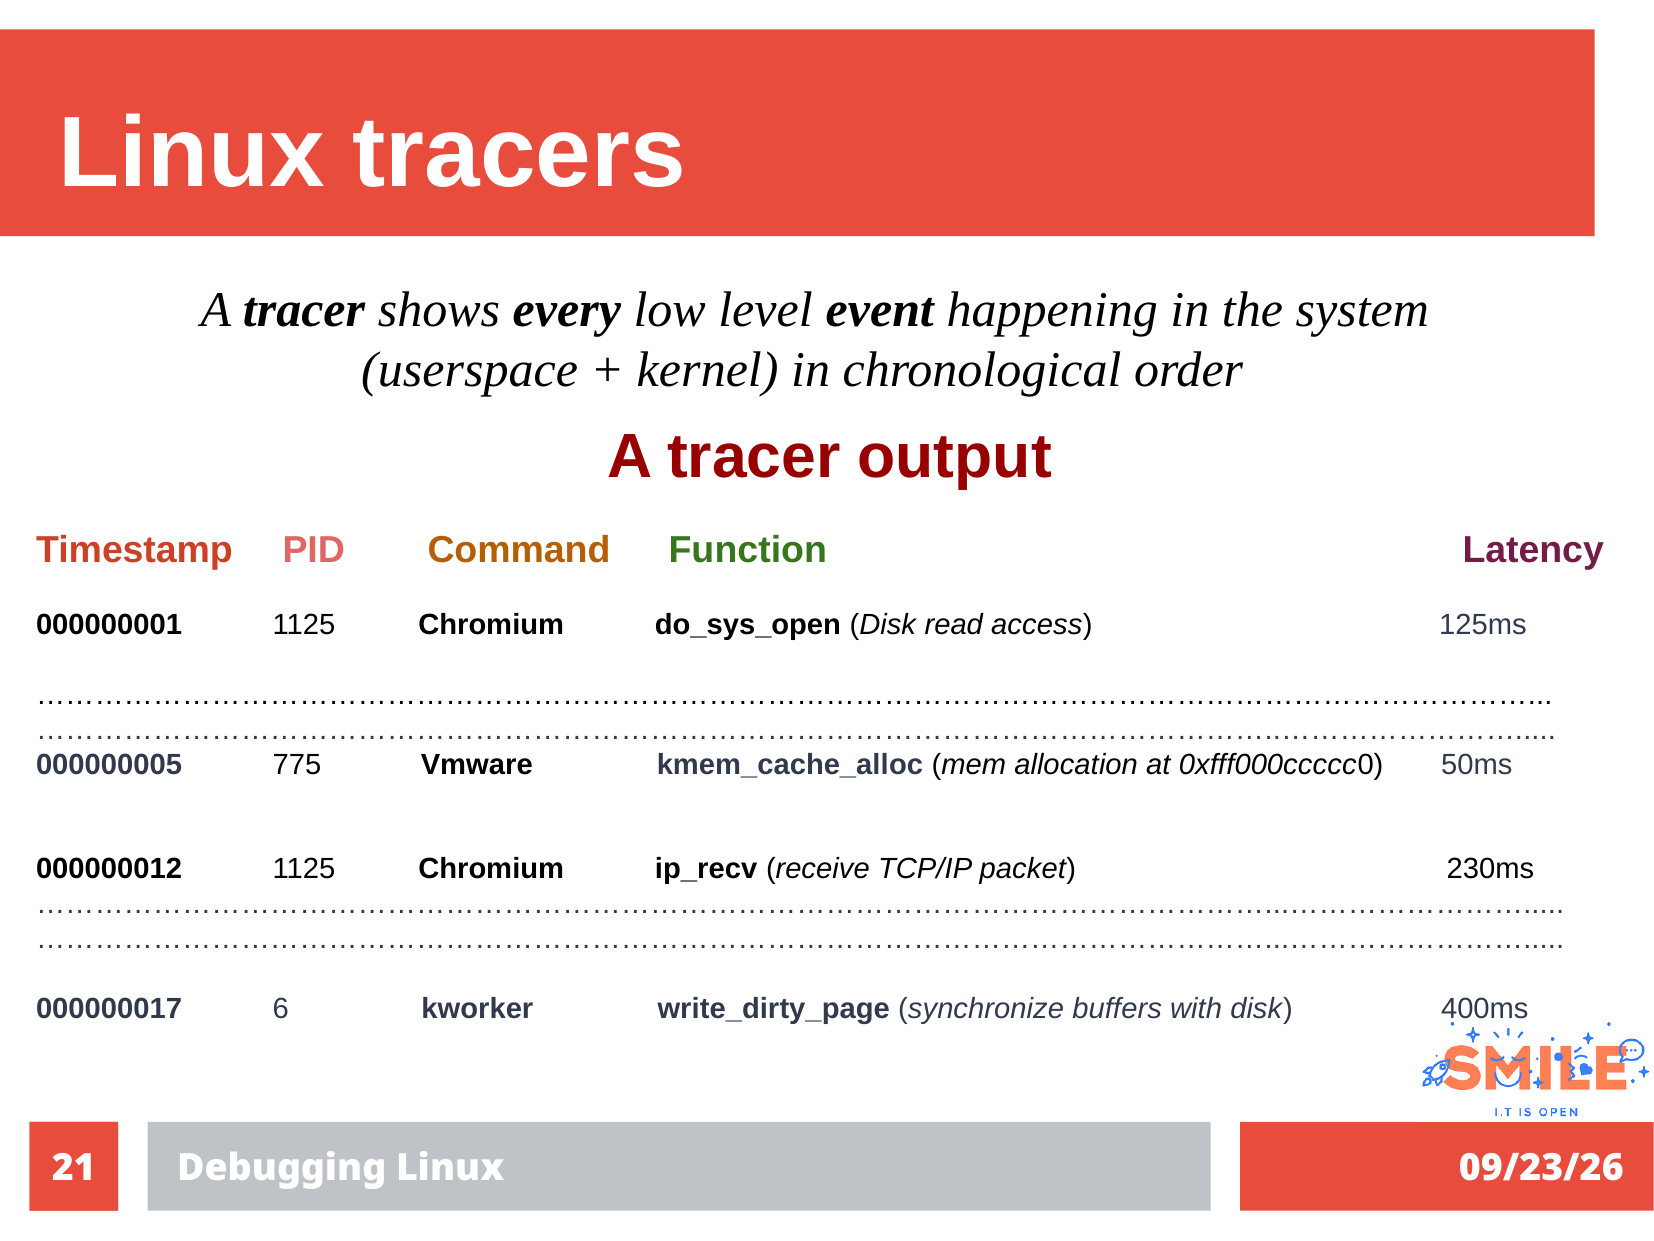

Linux tracers
A tracer shows every low level event happening in the system (userspace + kernel) in chronological order
A tracer output
Timestamp PID Command Function Latency
000000001 1125 Chromium do_sys_open (Disk read access) 125ms
………………………………………………………………………………………………………………………………………...
………………………………………………………………………………………………………………..…………………….....
000000005 775 Vmware kmem_cache_alloc (mem allocation at 0xfff000ccccc0) 50ms
000000012 1125 Chromium ip_recv (receive TCP/IP packet) 230ms
………………………………………………………………………………………………………………...…………………….....
………………………………………………………………………………………………………………...…………………….....
000000017 6 kworker write_dirty_page (synchronize buffers with disk) 400ms
21
Debugging Linux